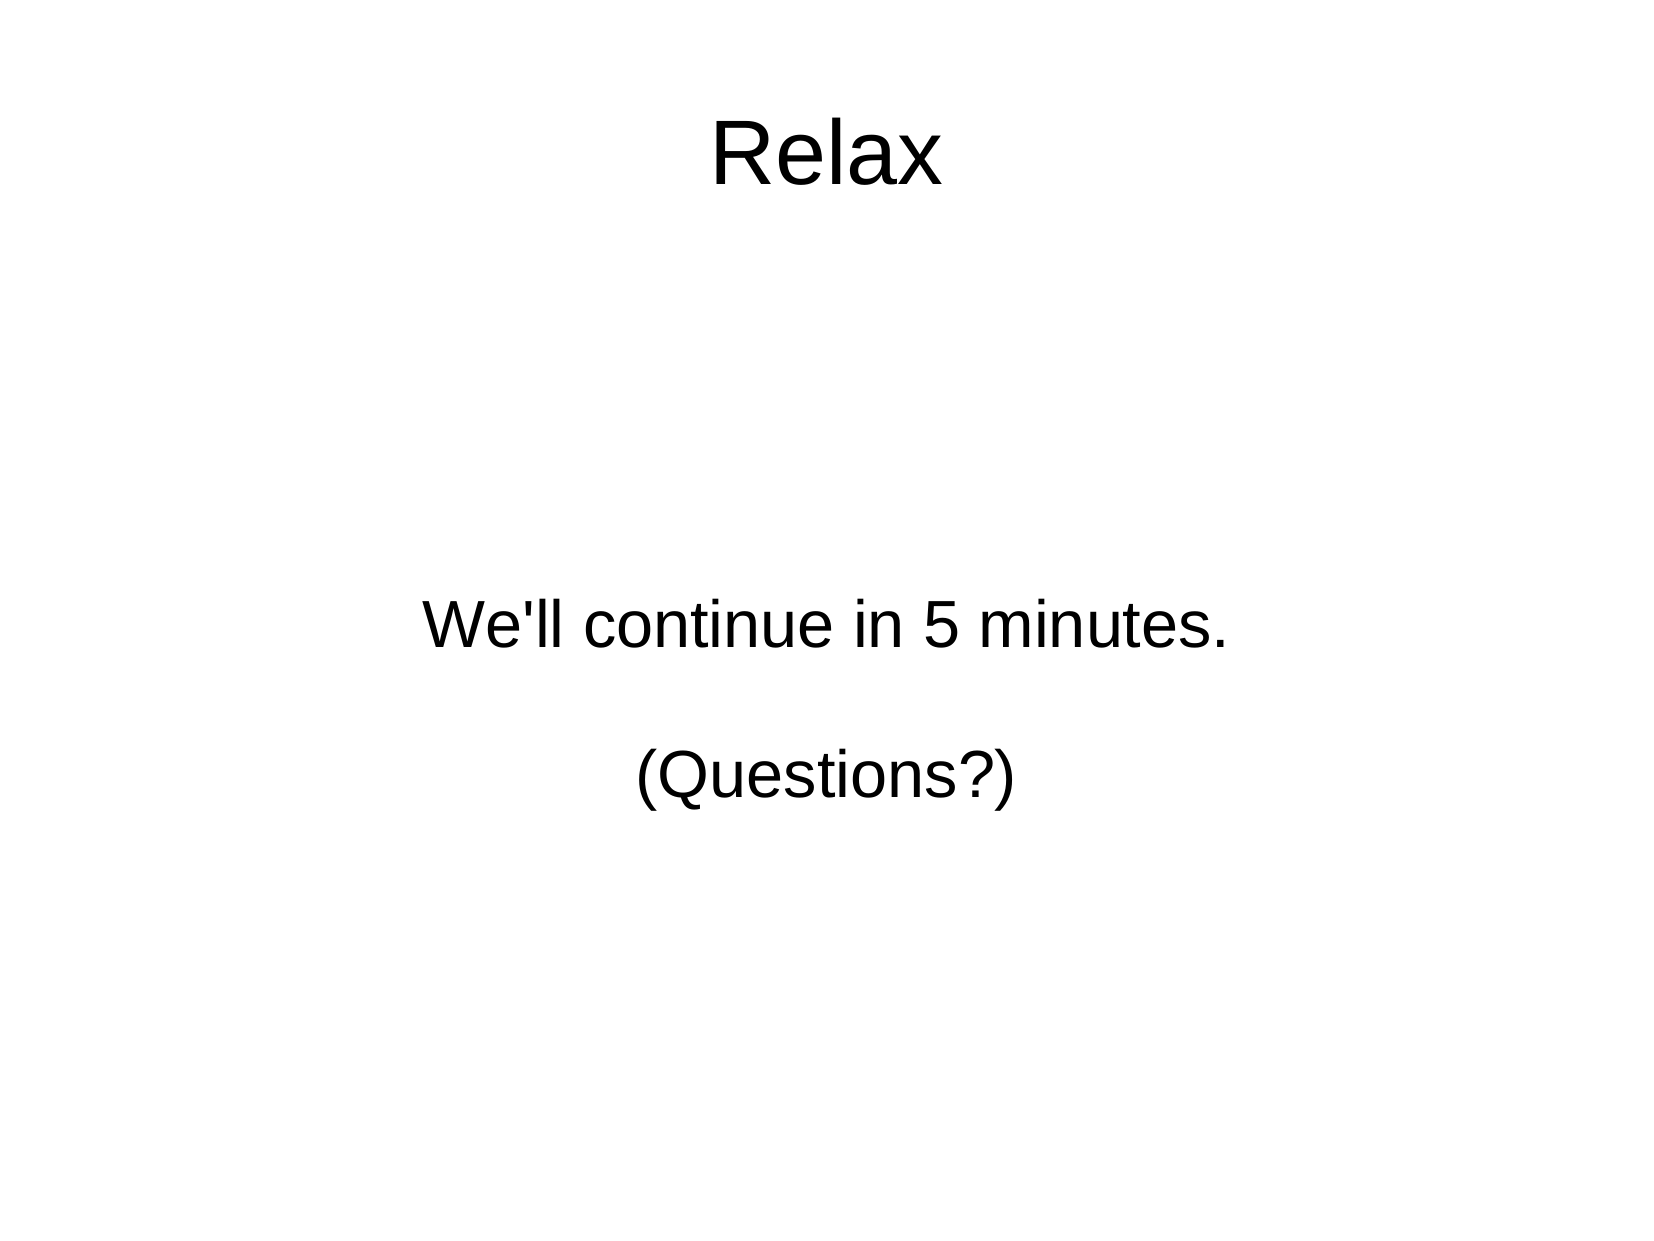

# Relax
We'll continue in 5 minutes.
(Questions?)